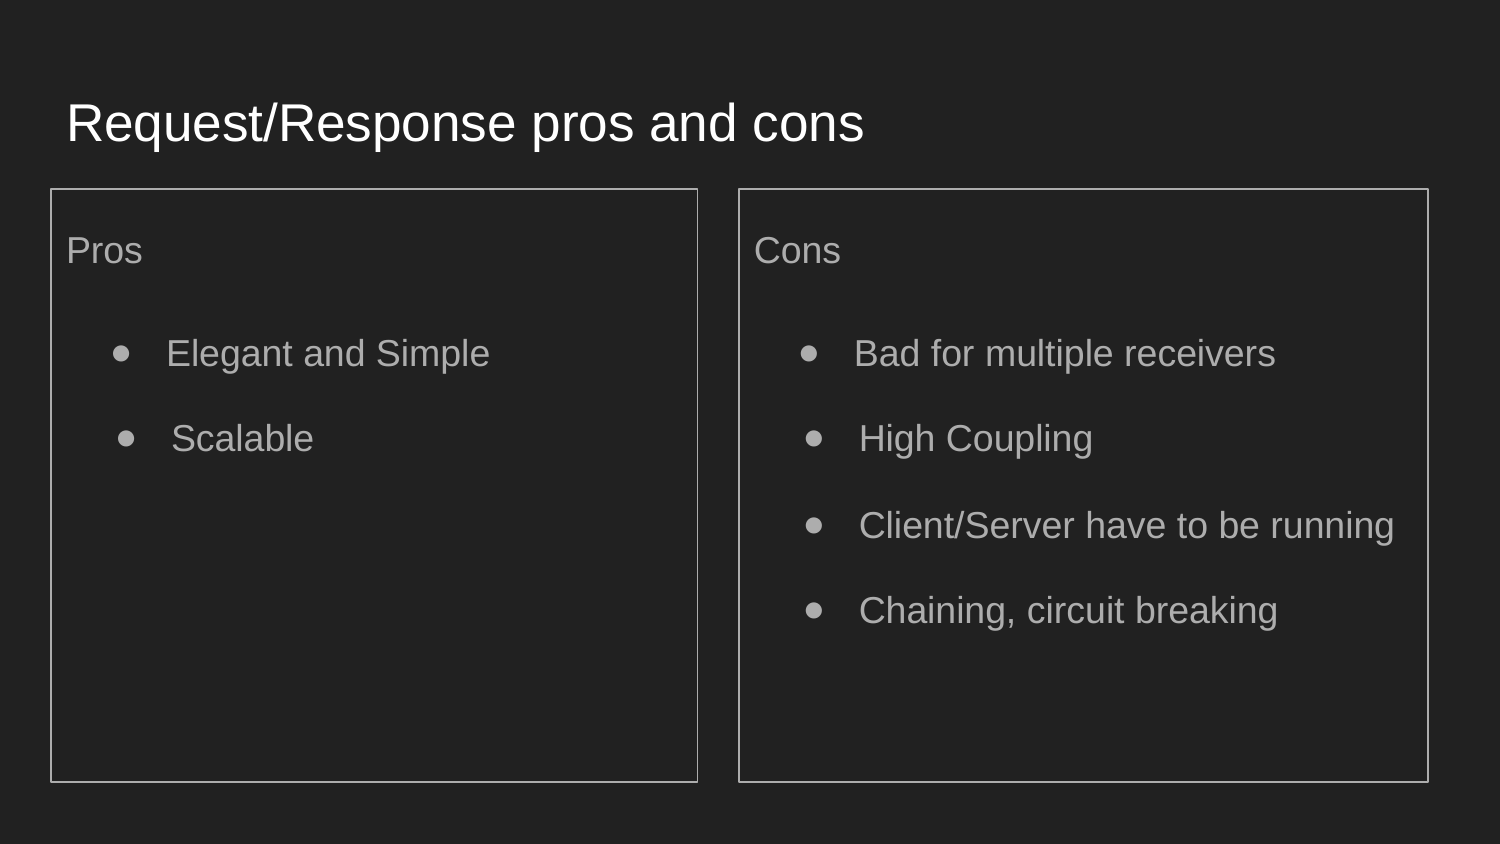

# Request/Response pros and cons
Pros
Cons
Elegant and Simple
Bad for multiple receivers
Scalable
High Coupling
Client/Server have to be running
Chaining, circuit breaking